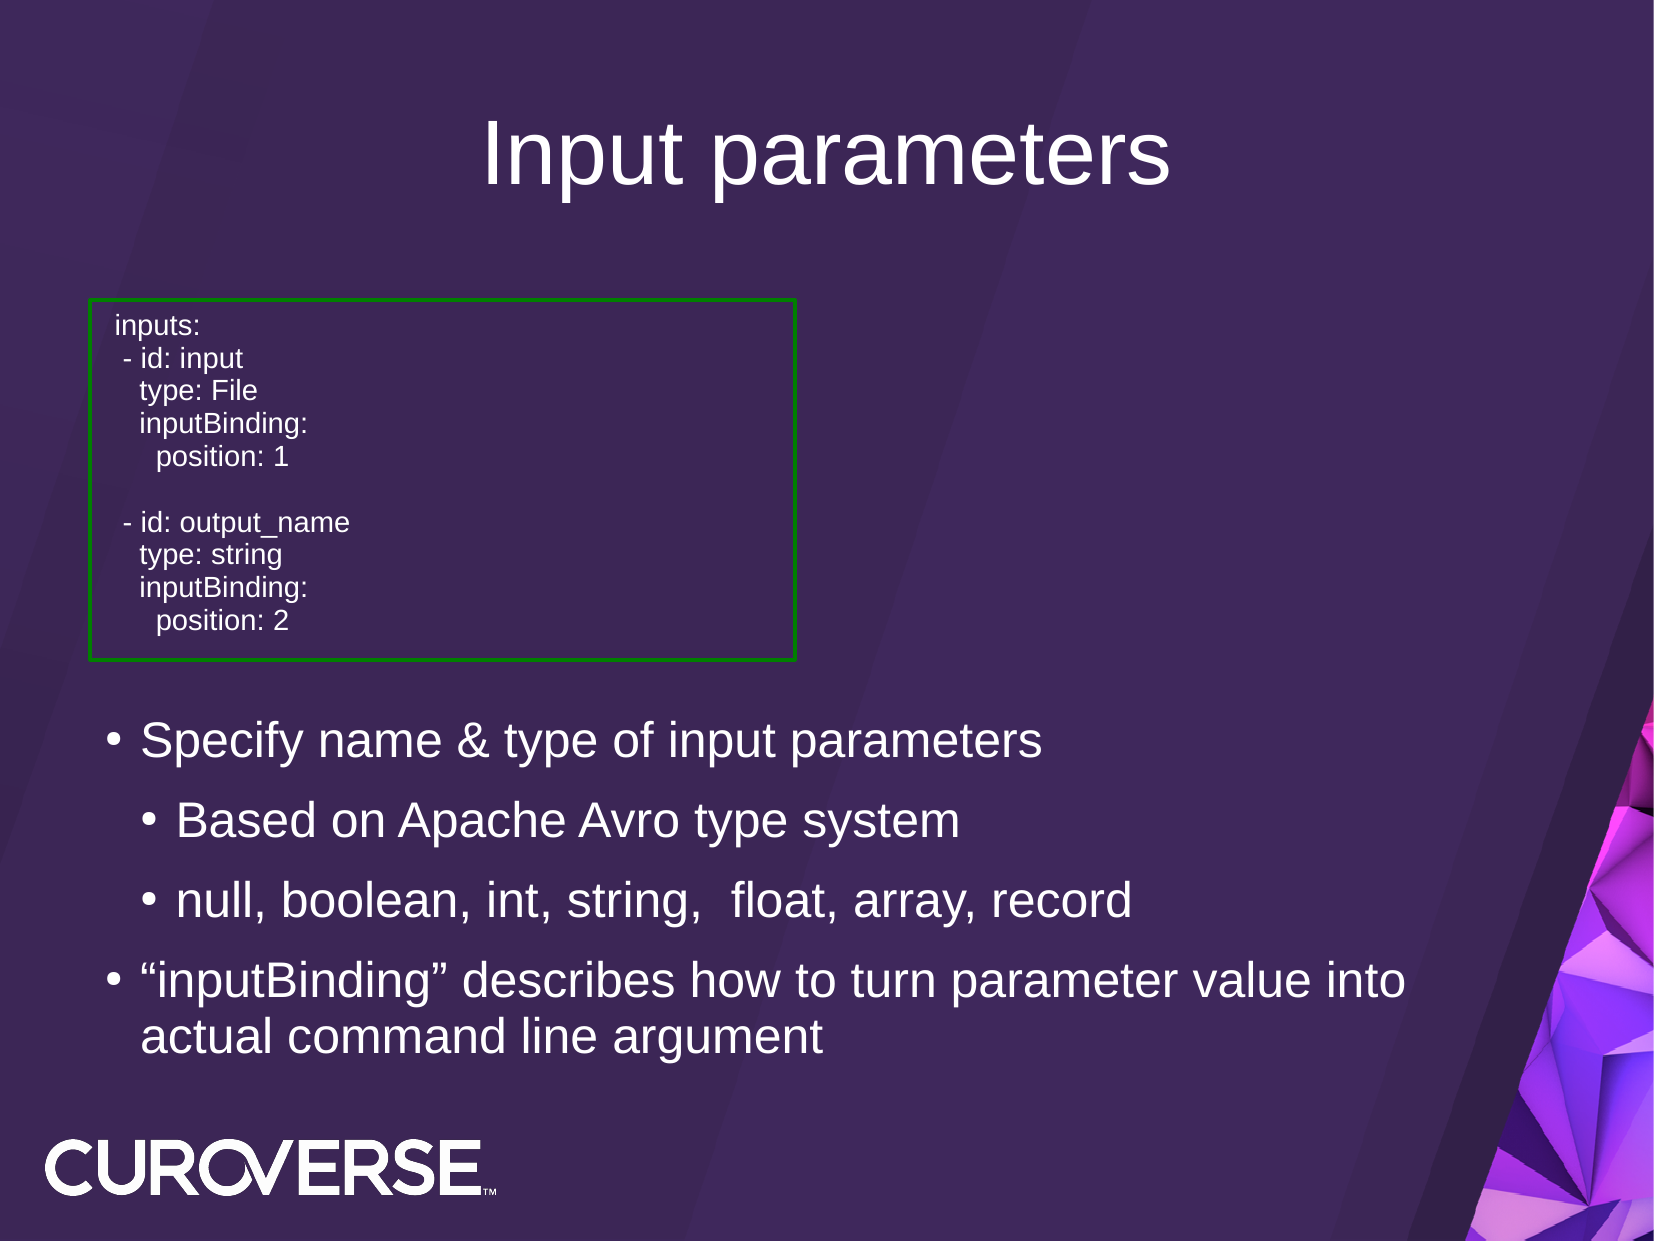

# Input parameters
 inputs:
 - id: input
 type: File
 inputBinding:
 position: 1
 - id: output_name
 type: string
 inputBinding:
 position: 2
Specify name & type of input parameters
Based on Apache Avro type system
null, boolean, int, string, float, array, record
“inputBinding” describes how to turn parameter value into actual command line argument